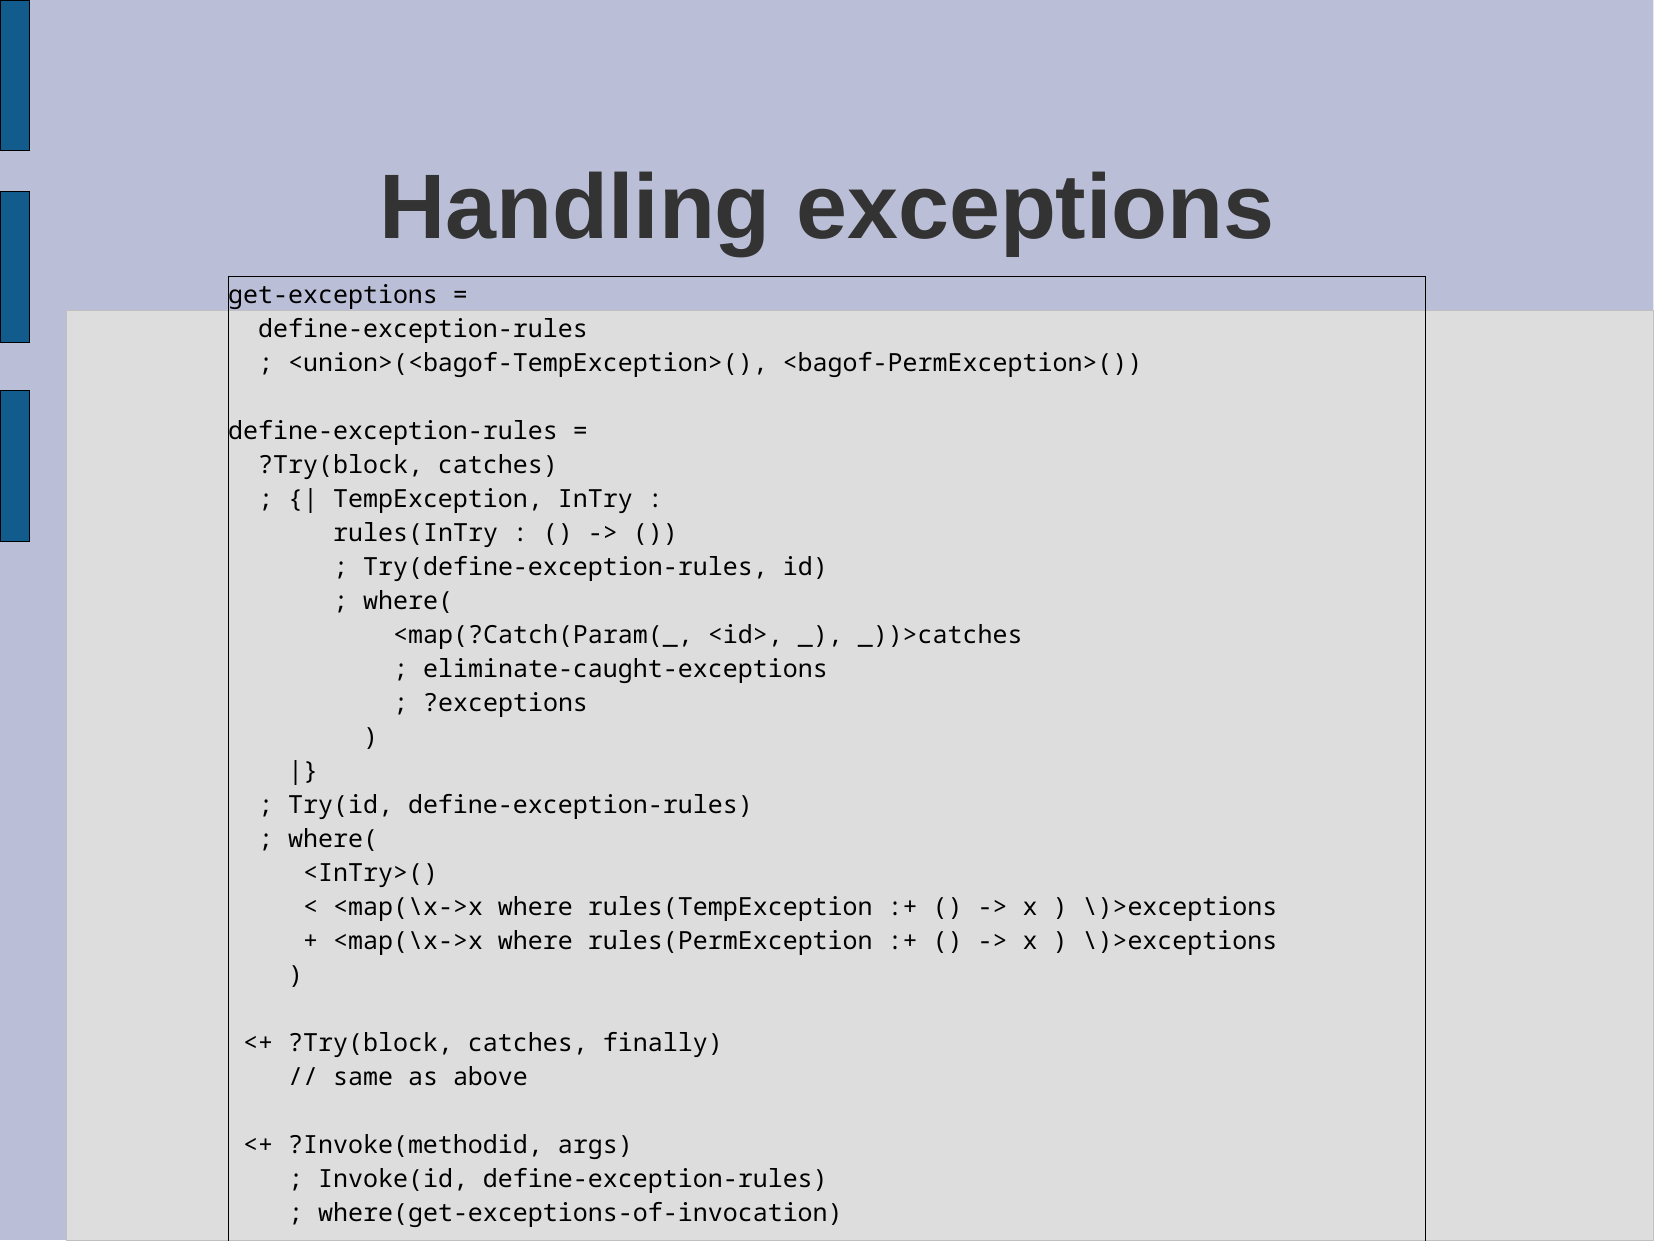

# Handling exceptions
get-exceptions =
 define-exception-rules
 ; <union>(<bagof-TempException>(), <bagof-PermException>())
define-exception-rules =
 ?Try(block, catches)
 ; {| TempException, InTry :
 rules(InTry : () -> ())
 ; Try(define-exception-rules, id)
 ; where(
 <map(?Catch(Param(_, <id>, _), _))>catches
 ; eliminate-caught-exceptions
 ; ?exceptions
 )
 |}
 ; Try(id, define-exception-rules)
 ; where(
 <InTry>()
 < <map(\x->x where rules(TempException :+ () -> x ) \)>exceptions
 + <map(\x->x where rules(PermException :+ () -> x ) \)>exceptions
 )
 <+ ?Try(block, catches, finally)
 // same as above
 <+ ?Invoke(methodid, args)
 ; Invoke(id, define-exception-rules)
 ; where(get-exceptions-of-invocation)
 <+ all(define-exception-rules)